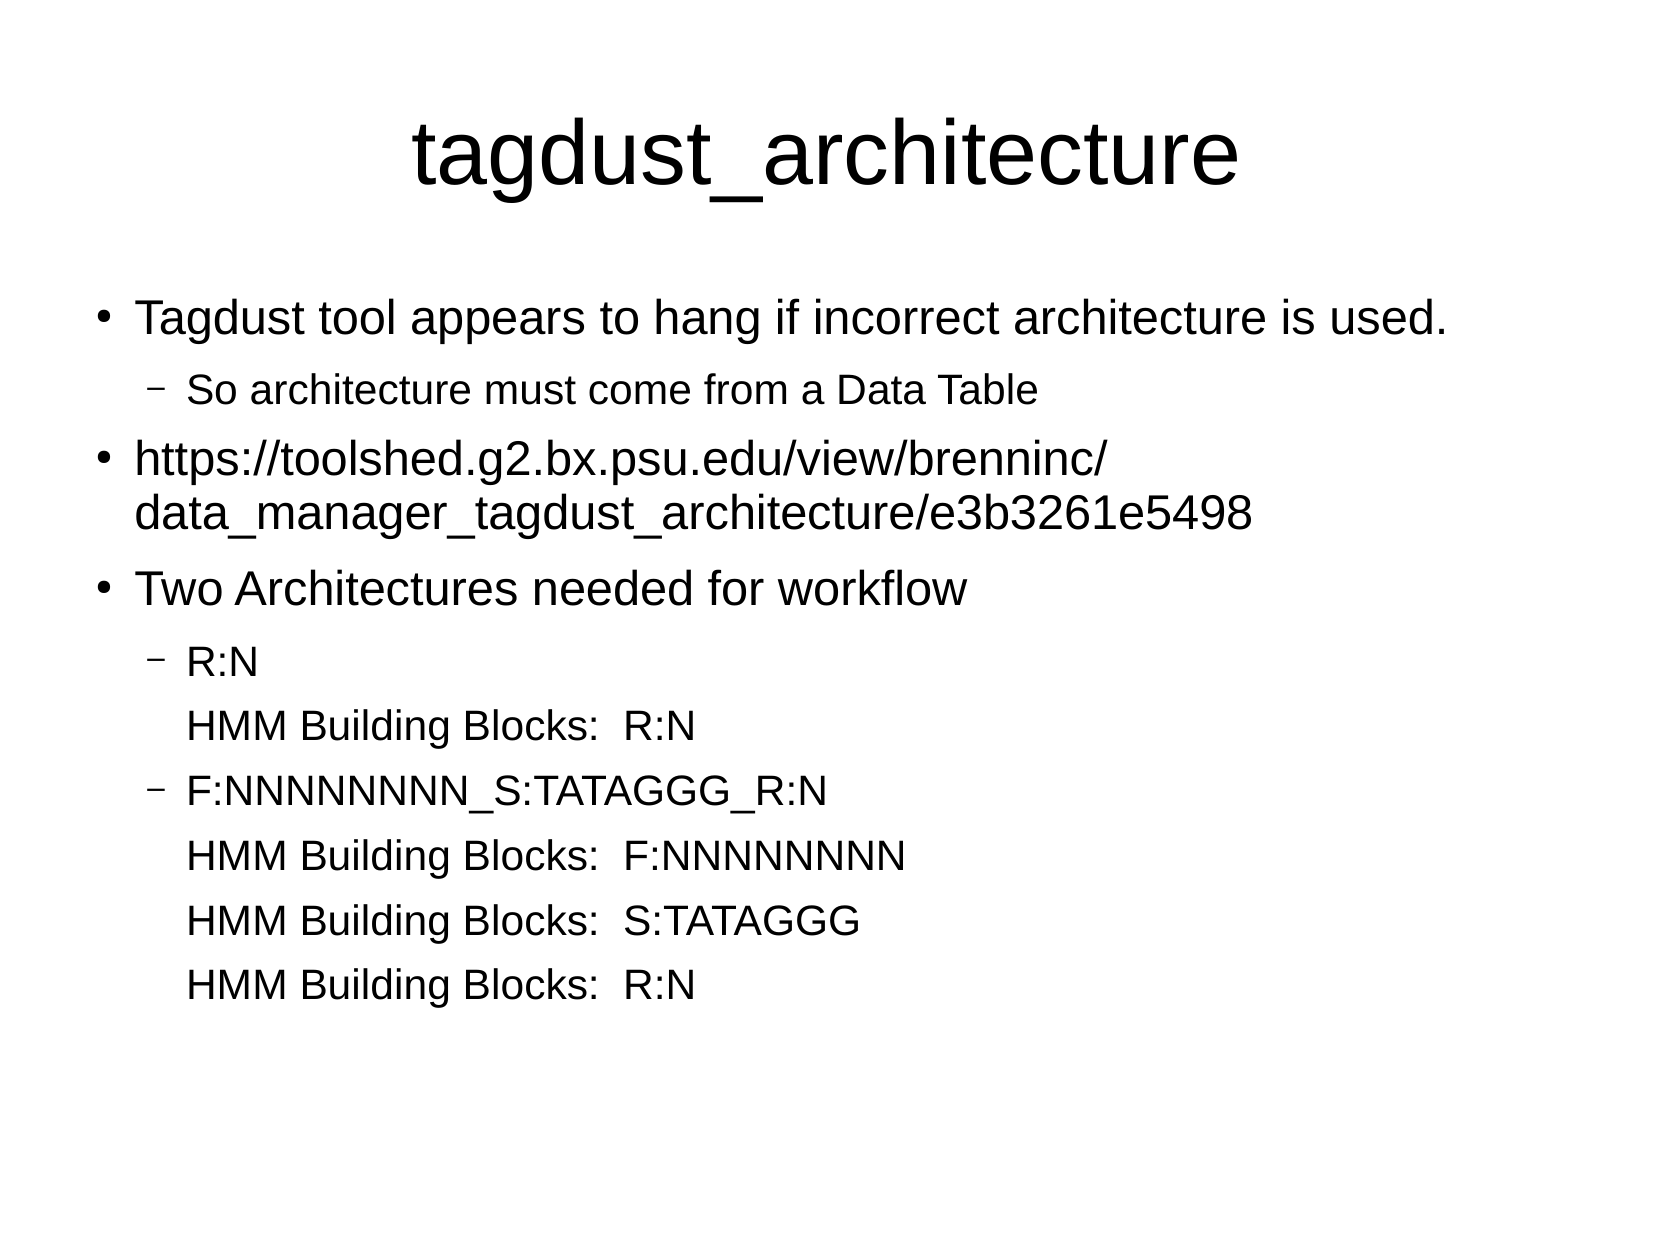

# tagdust_architecture
Tagdust tool appears to hang if incorrect architecture is used.
So architecture must come from a Data Table
https://toolshed.g2.bx.psu.edu/view/brenninc/data_manager_tagdust_architecture/e3b3261e5498
Two Architectures needed for workflow
R:N
HMM Building Blocks: R:N
F:NNNNNNNN_S:TATAGGG_R:N
HMM Building Blocks: F:NNNNNNNN
HMM Building Blocks: S:TATAGGG
HMM Building Blocks: R:N